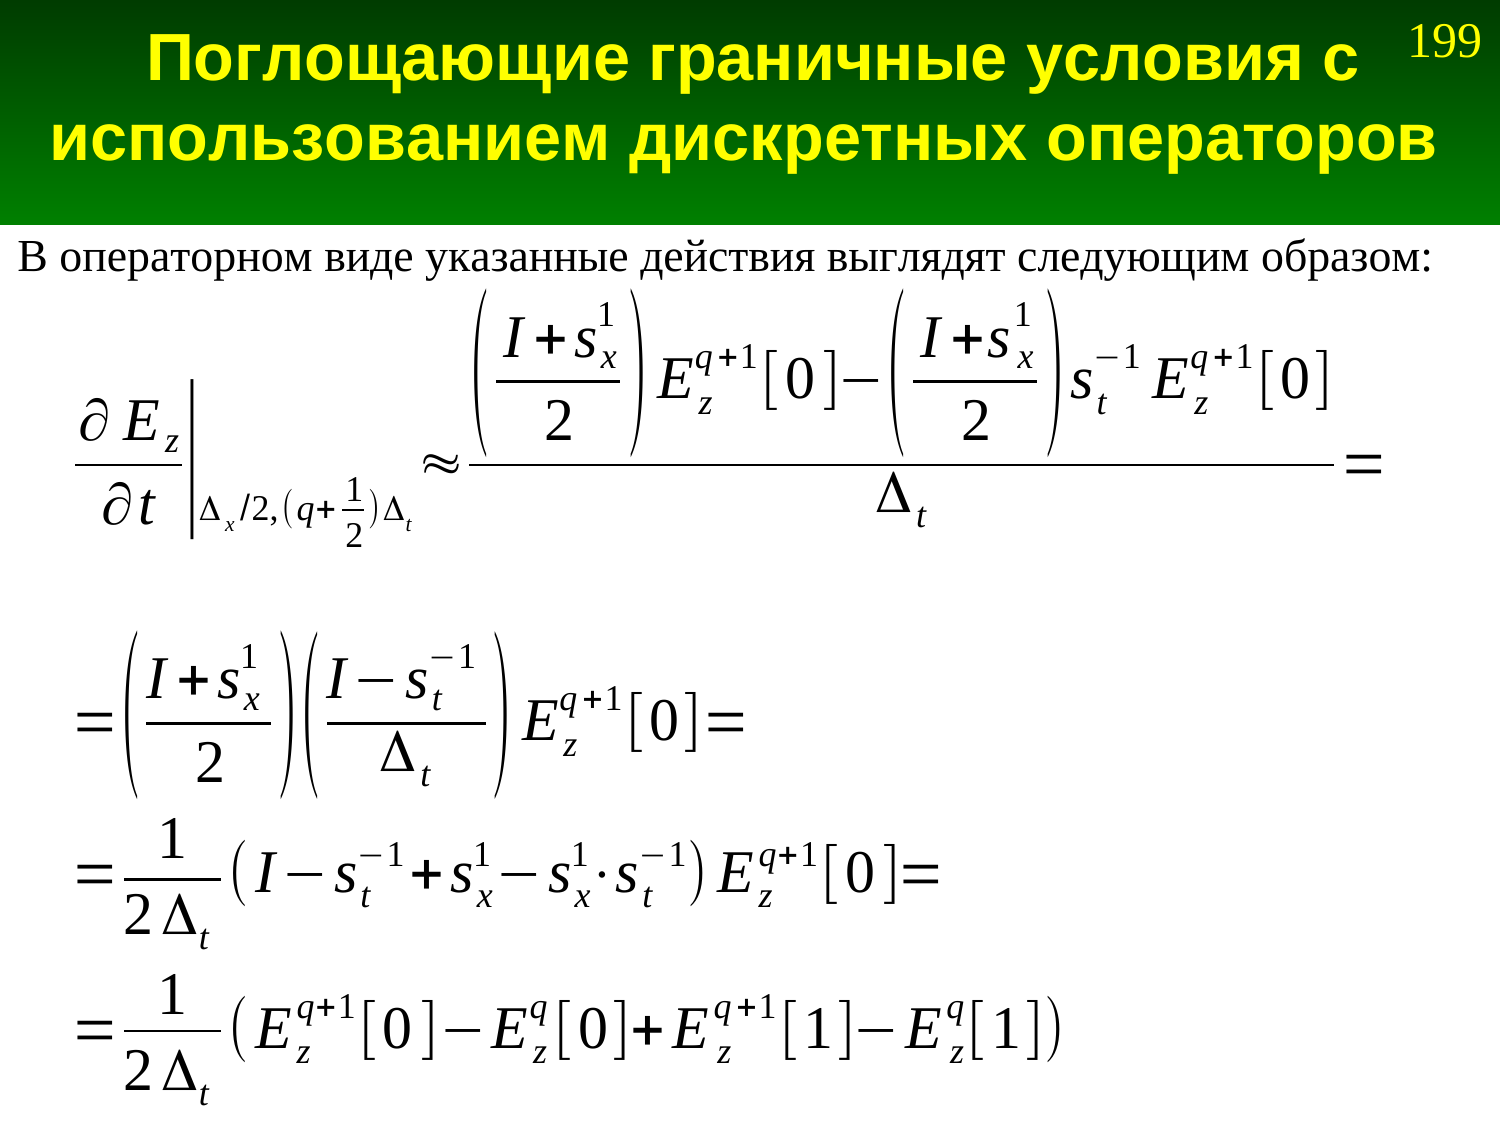

# Поглощающие граничные условия с использованием дискретных операторов
В операторном виде указанные действия выглядят следующим образом: